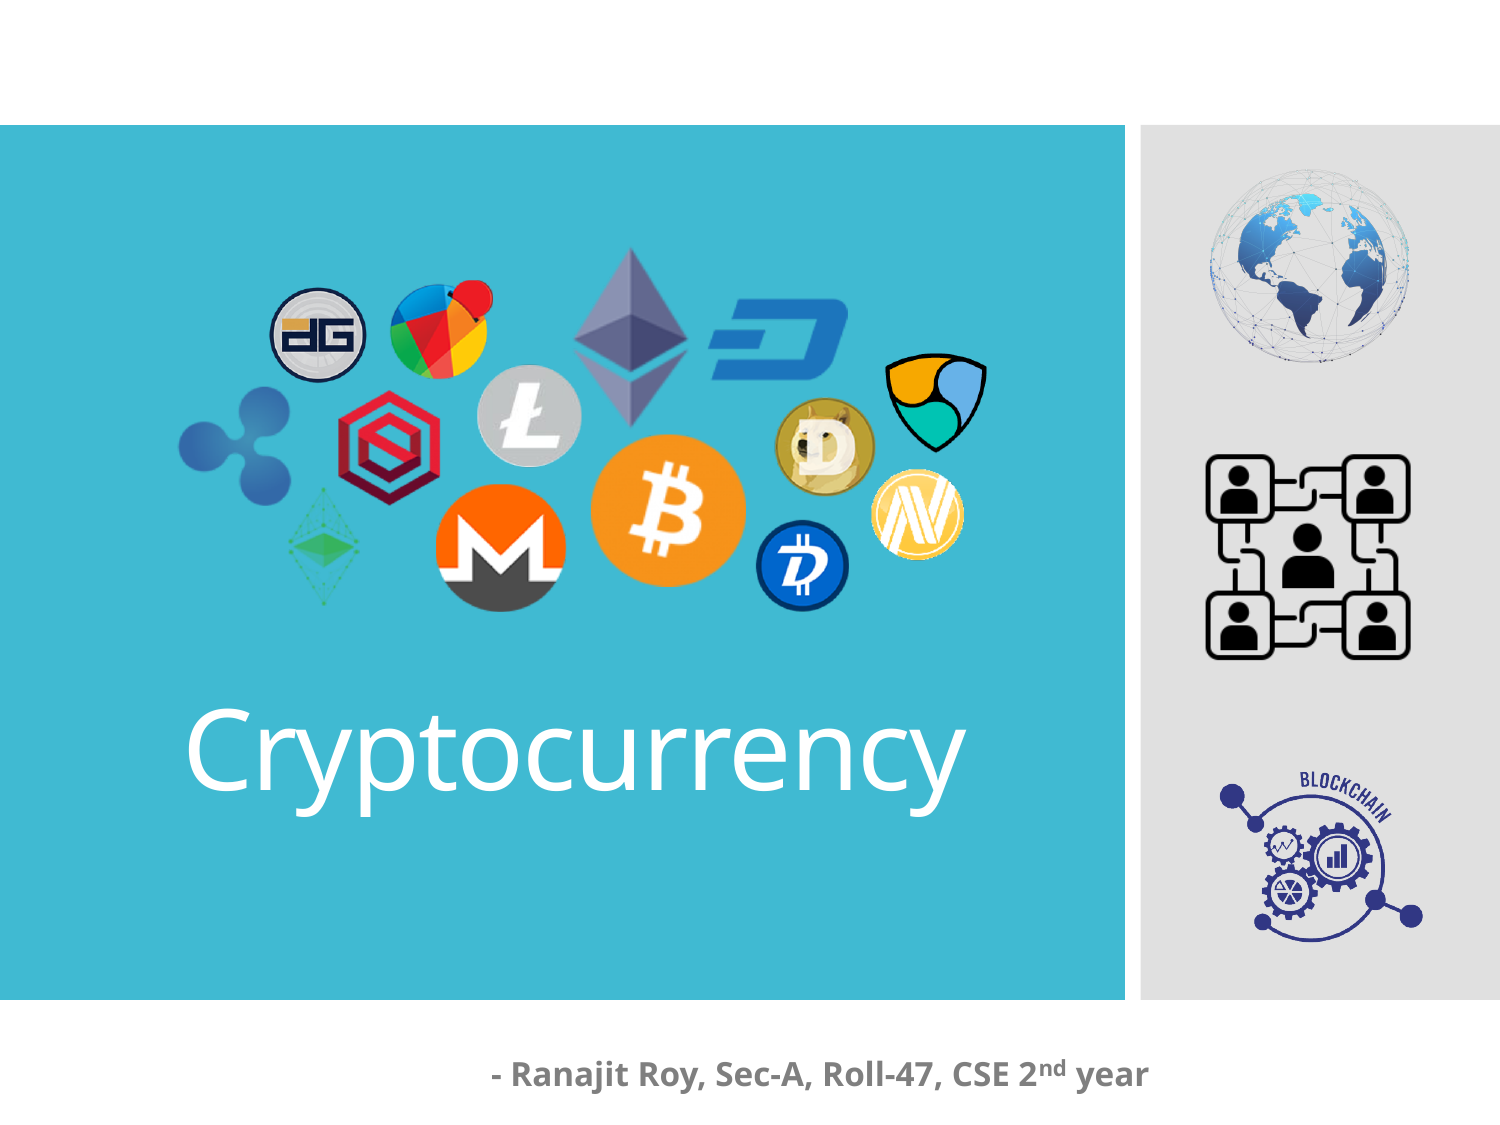

# Cryptocurrency
- Ranajit Roy, Sec-A, Roll-47, CSE 2nd year